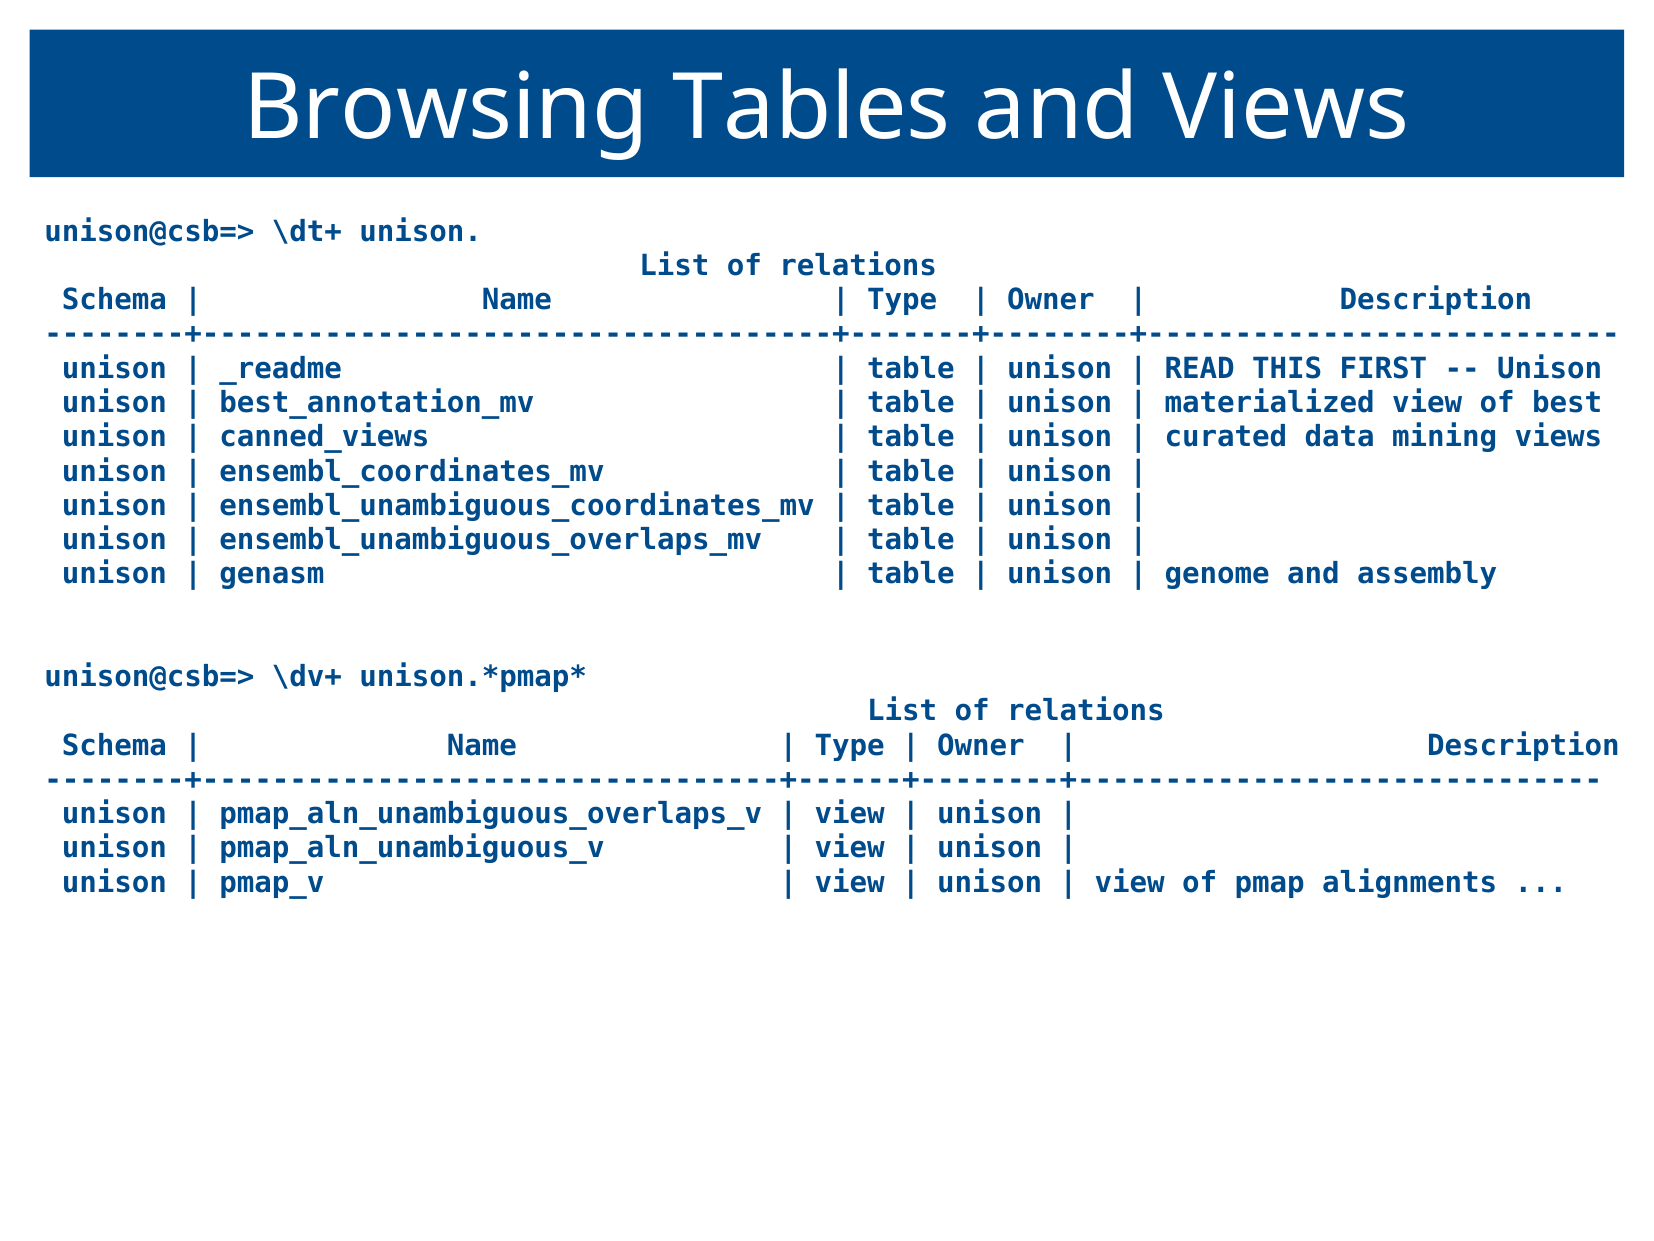

# Browsing Tables and Views
unison@csb=> \dt+ unison.
 List of relations
 Schema | Name | Type | Owner | Description
--------+------------------------------------+-------+--------+---------------------------
 unison | _readme | table | unison | READ THIS FIRST -- Unison
 unison | best_annotation_mv | table | unison | materialized view of best
 unison | canned_views | table | unison | curated data mining views
 unison | ensembl_coordinates_mv | table | unison |
 unison | ensembl_unambiguous_coordinates_mv | table | unison |
 unison | ensembl_unambiguous_overlaps_mv | table | unison |
 unison | genasm | table | unison | genome and assembly
unison@csb=> \dv+ unison.*pmap*
 List of relations
 Schema | Name | Type | Owner | Description
--------+---------------------------------+------+--------+------------------------------
 unison | pmap_aln_unambiguous_overlaps_v | view | unison |
 unison | pmap_aln_unambiguous_v | view | unison |
 unison | pmap_v | view | unison | view of pmap alignments ...